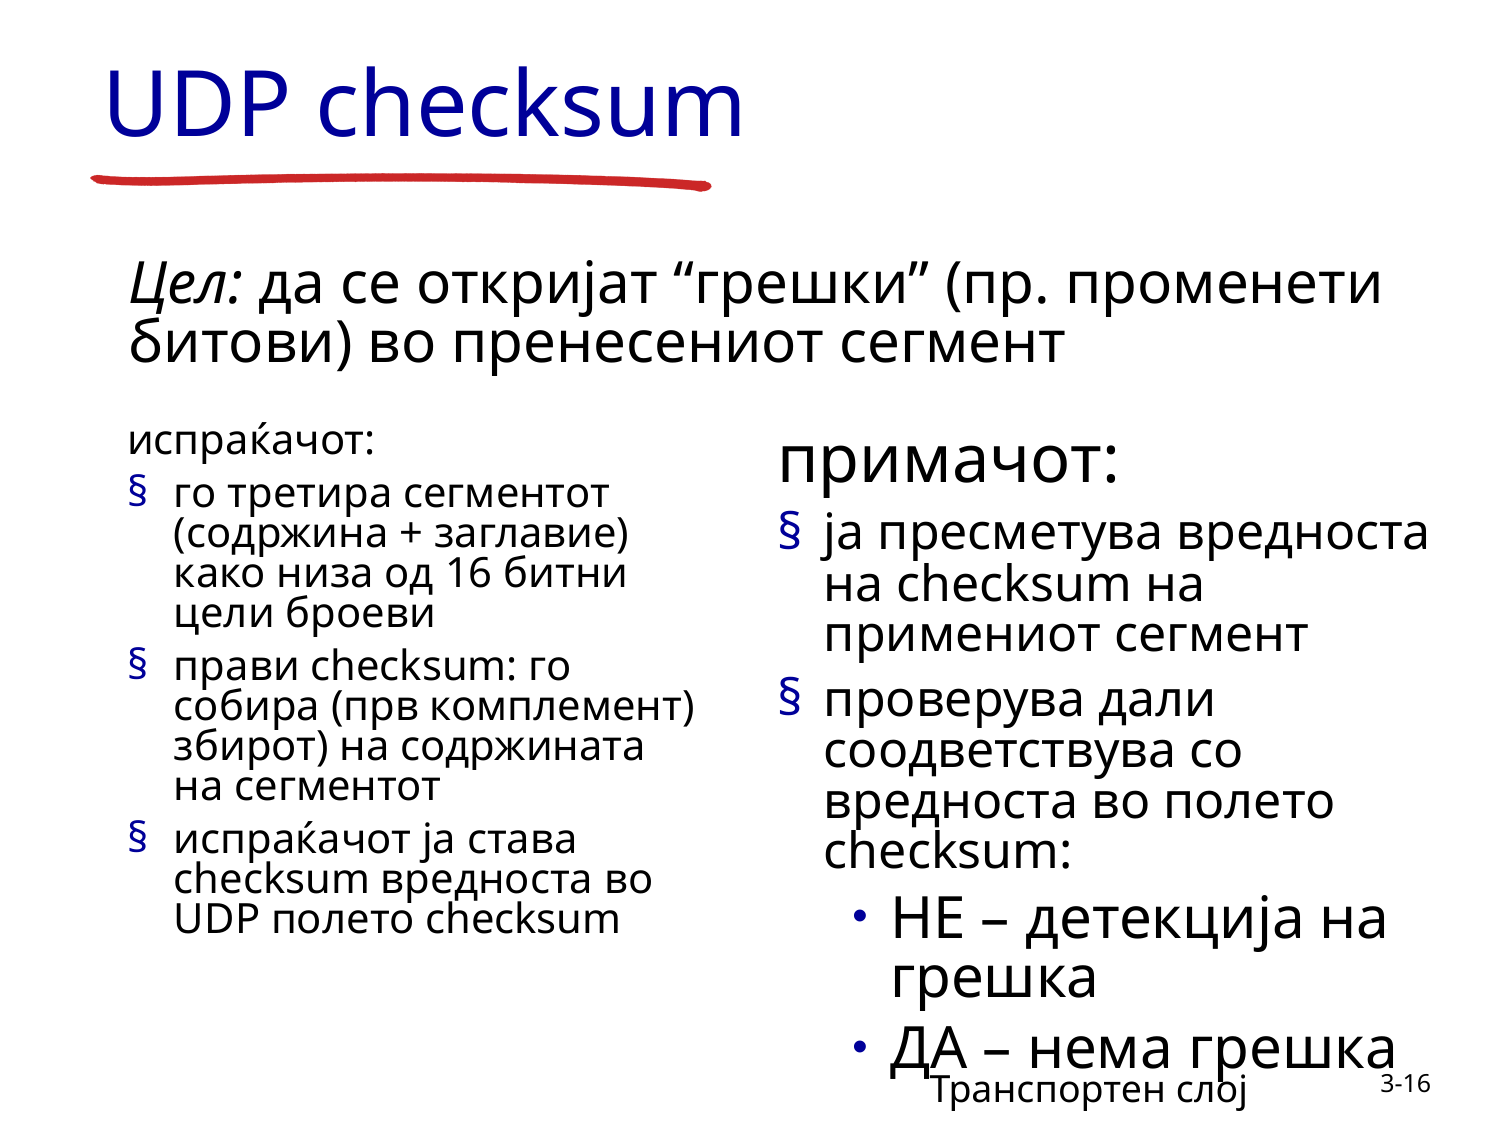

# UDP checksum
Цел: да се откријат “грешки” (пр. променети битови) во пренесениот сегмент
испраќачот:
го третира сегментот (содржина + заглавие) како низа од 16 битни цели броеви
прави checksum: го собира (прв комплемент) збирот) на содржината на сегментот
испраќачот ја става checksum вредноста во UDP полето checksum
примачот:
ја пресметува вредноста на checksum на примениот сегмент
проверува дали соодветствува со вредноста во полето checksum:
НЕ – детекција на грешка
ДА – нема грешка
Транспортен слој